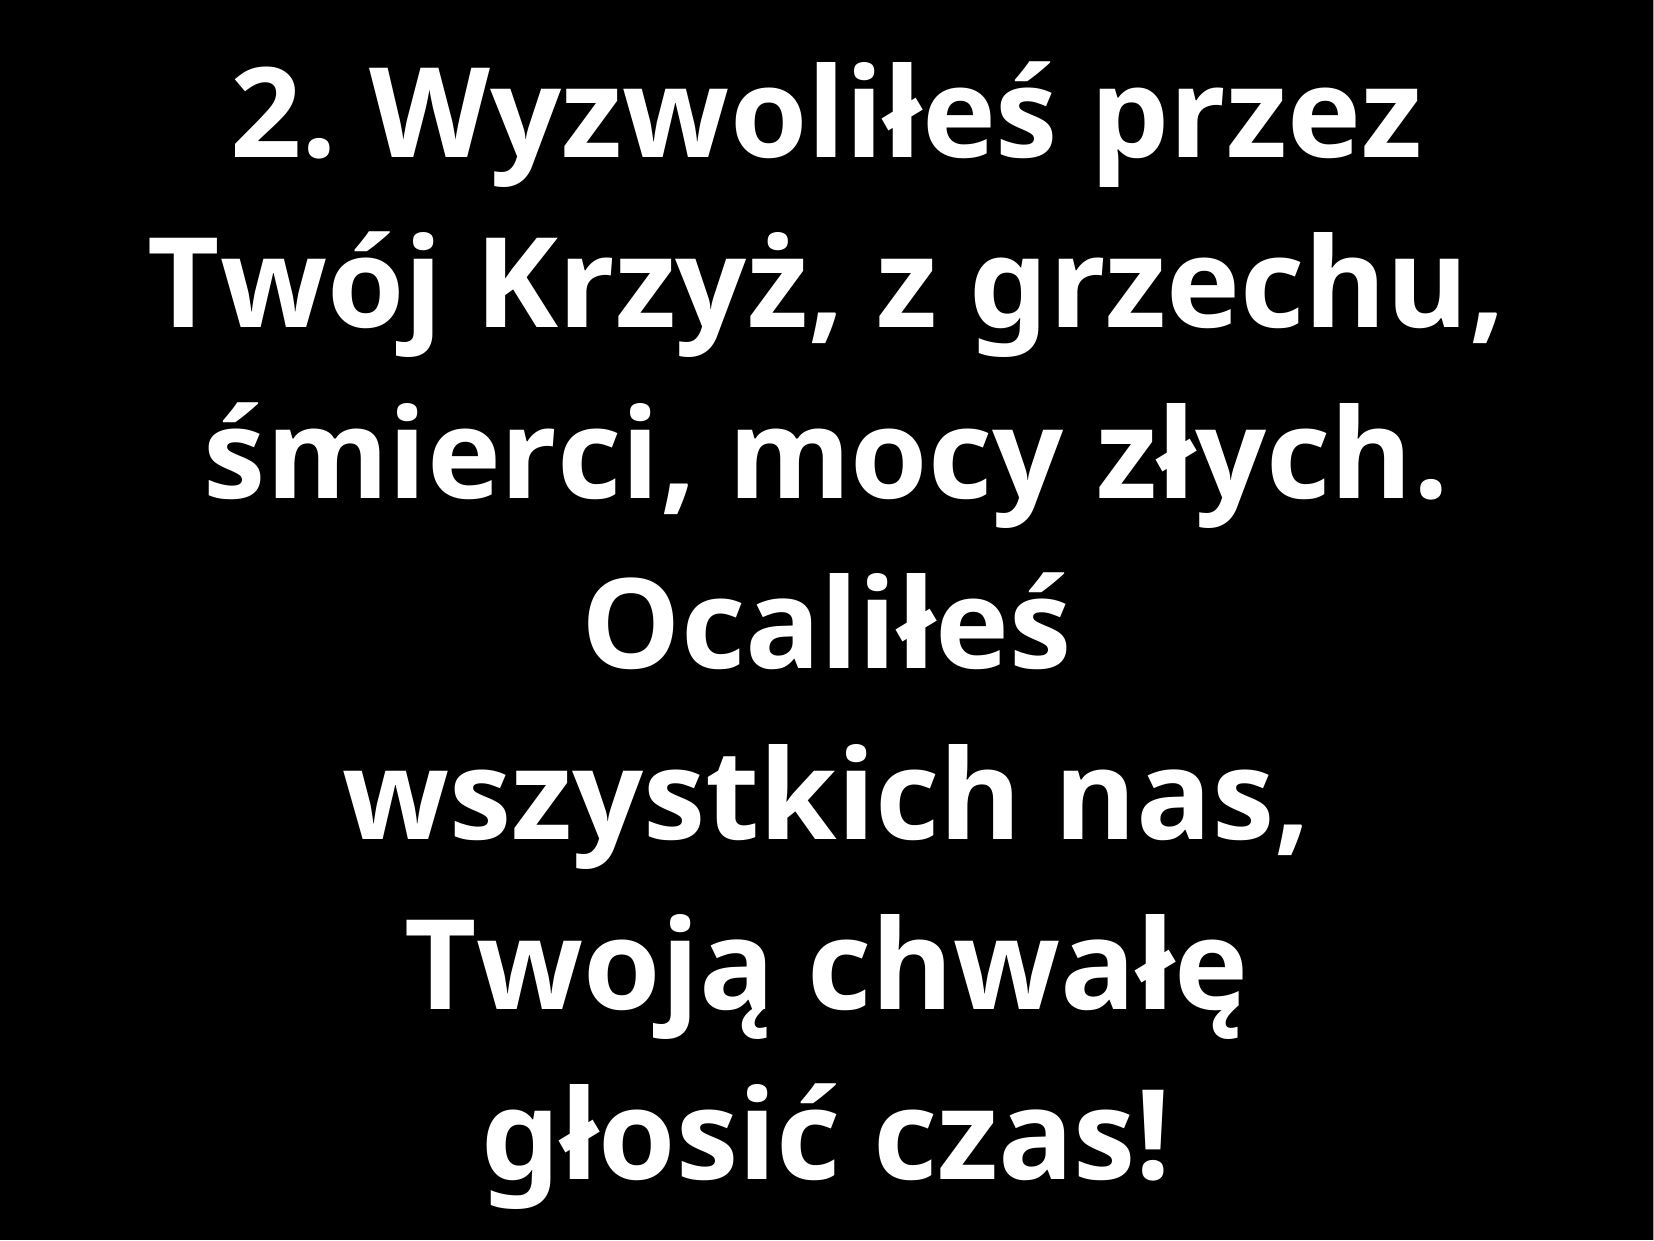

# 2. Wyzwoliłeś przez Twój Krzyż, z grzechu, śmierci, mocy złych. Ocaliłeś wszystkich nas, Twoją chwałę głosić czas!